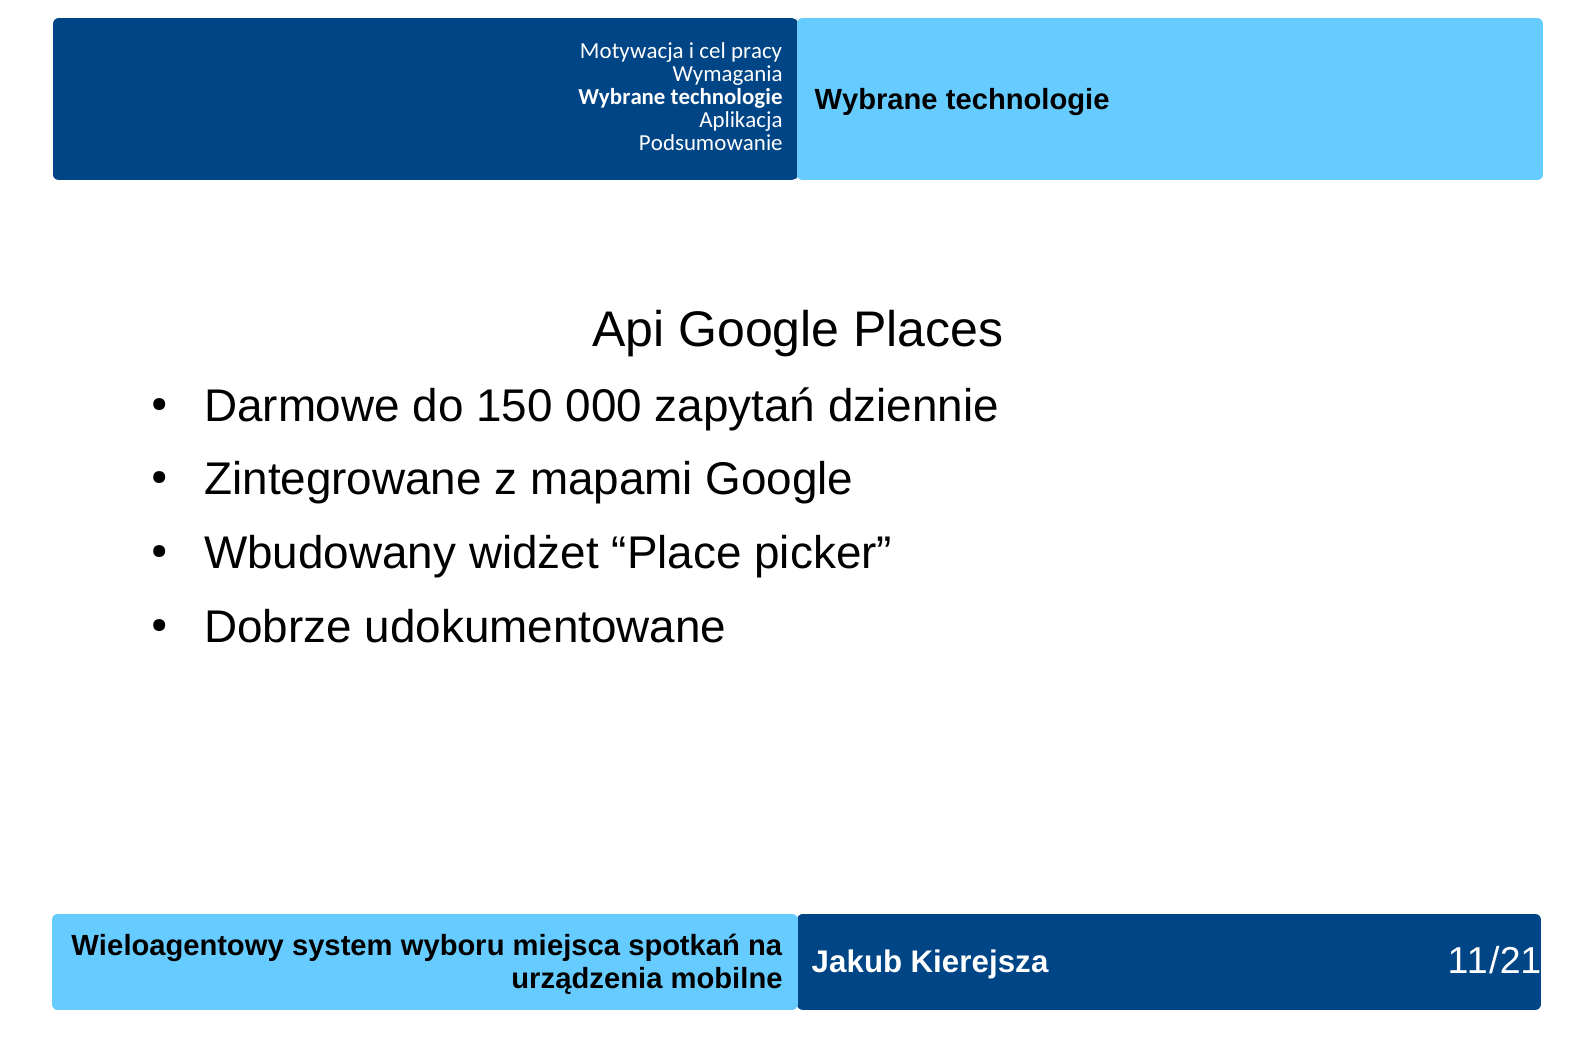

Motywacja i cel pracy
Wymagania
Wybrane technologie
Aplikacja
Podsumowanie
Wybrane technologie
# Api Google Places
Darmowe do 150 000 zapytań dziennie
Zintegrowane z mapami Google
Wbudowany widżet “Place picker”
Dobrze udokumentowane
Wieloagentowy system wyboru miejsca spotkań na urządzenia mobilne
Jakub Kierejsza